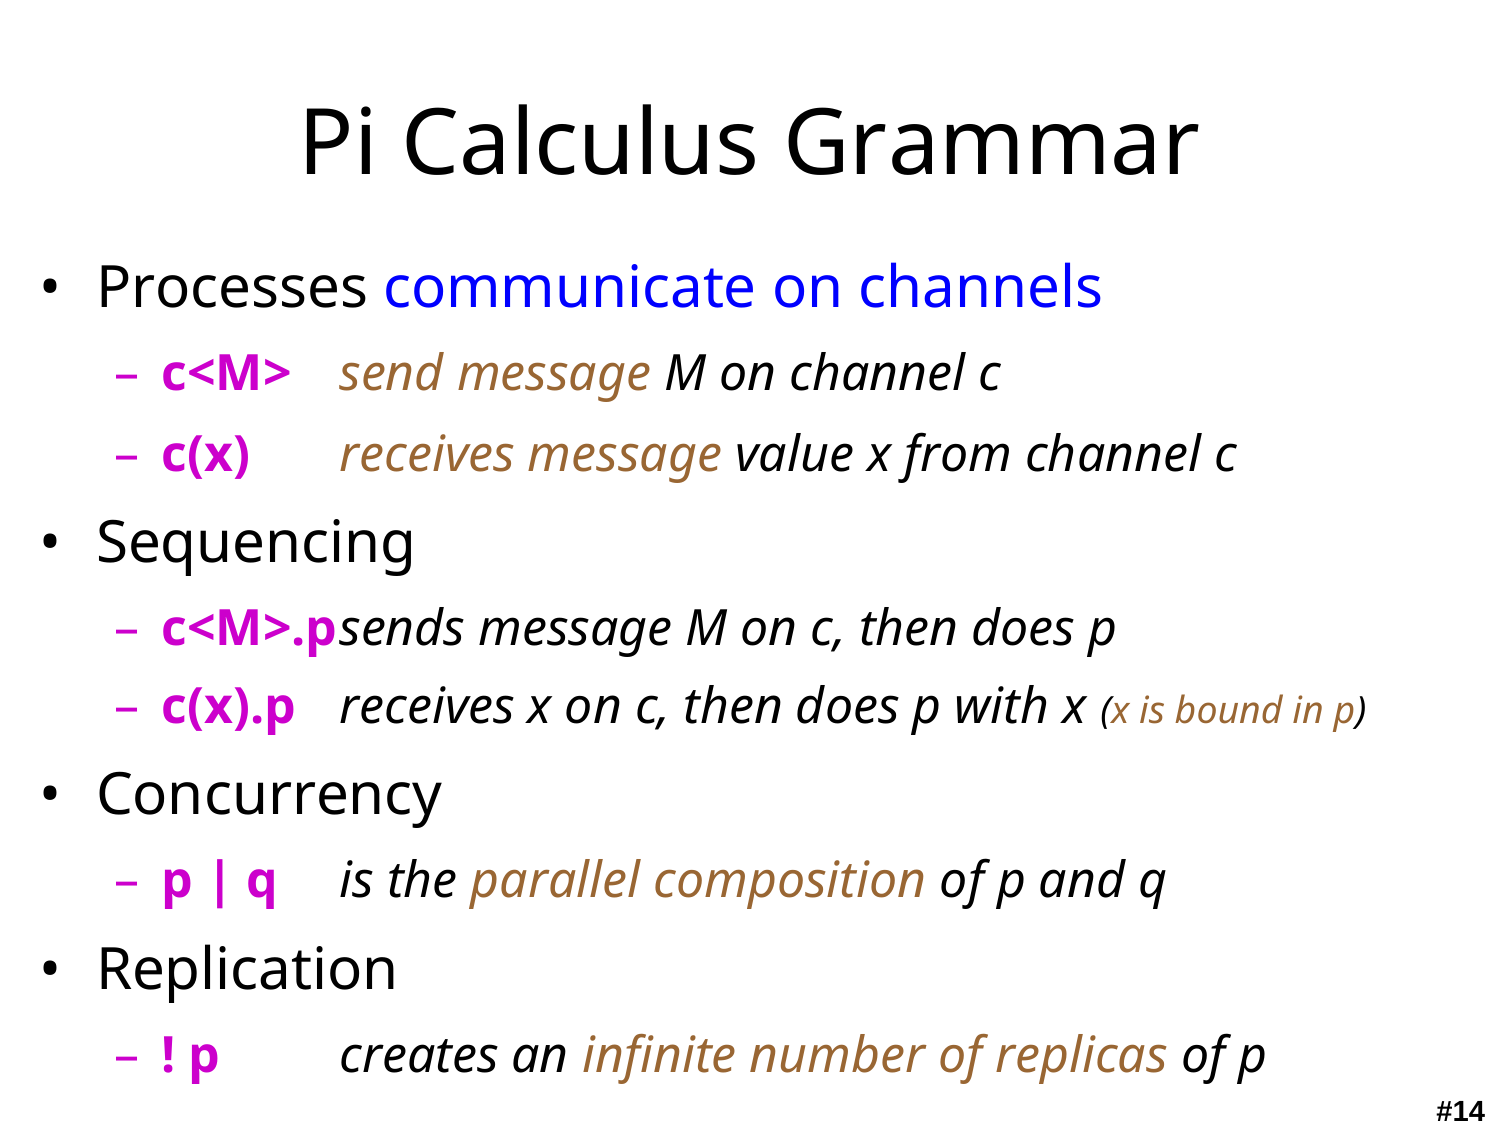

# Pi Calculus Grammar
Processes communicate on channels
c<M>	send message M on channel c
c(x)	receives message value x from channel c
Sequencing
c<M>.p	sends message M on c, then does p
c(x).p	receives x on c, then does p with x (x is bound in p)
Concurrency
p | q	is the parallel composition of p and q
Replication
! p	creates an infinite number of replicas of p
14